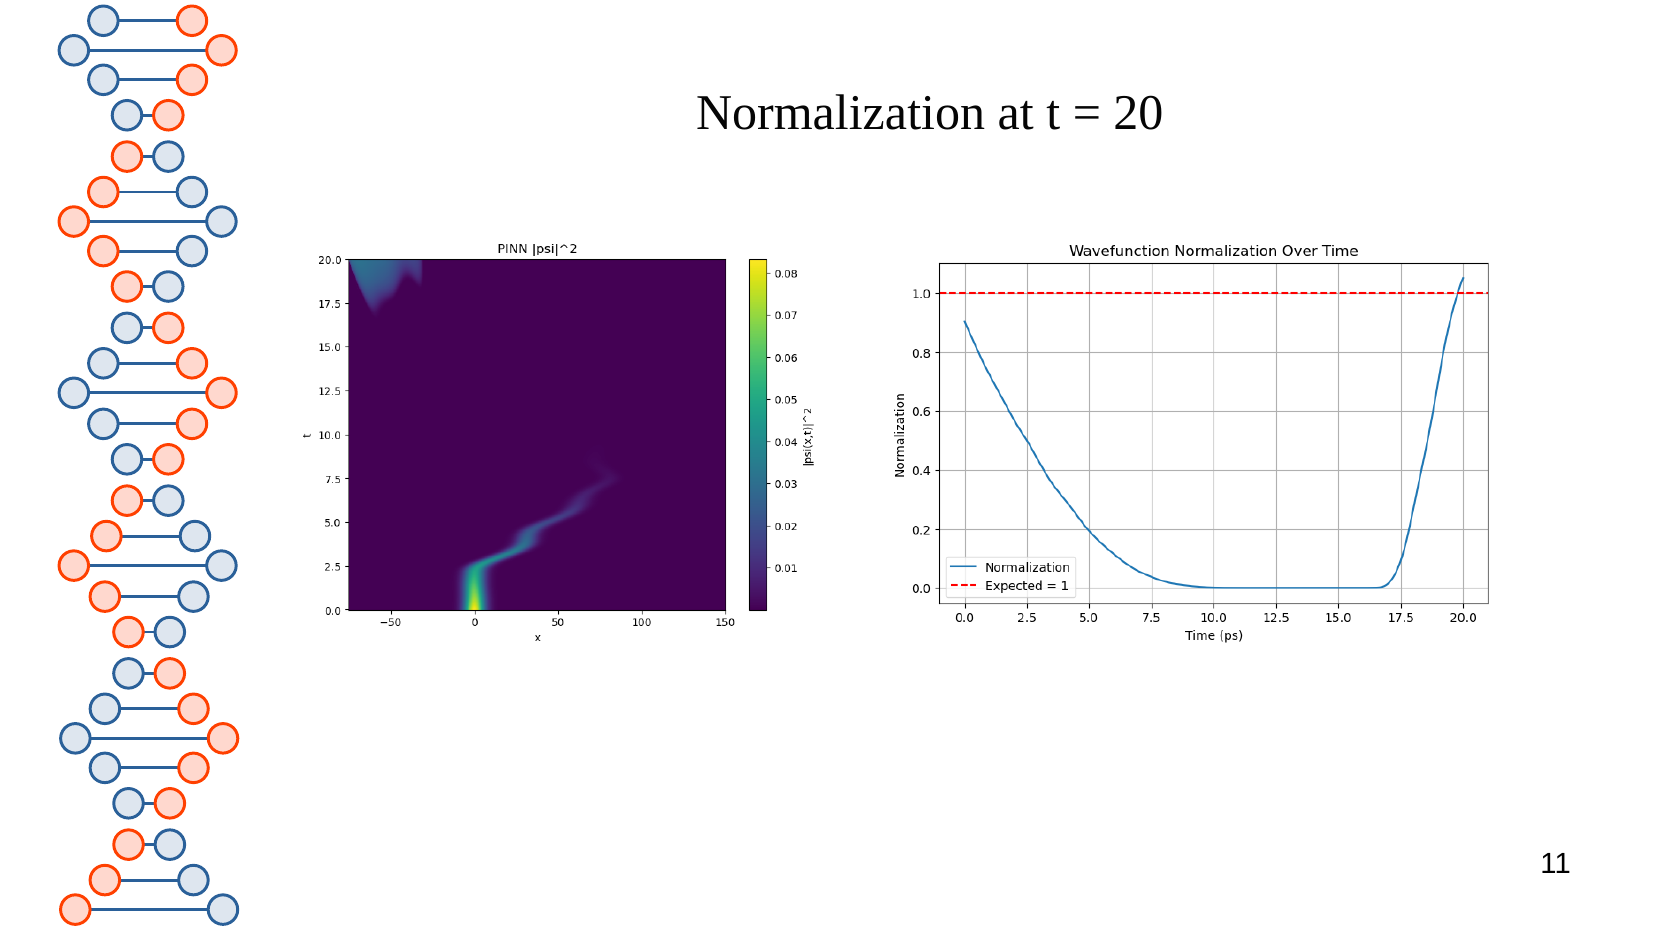

# Normalization at t = 20
11